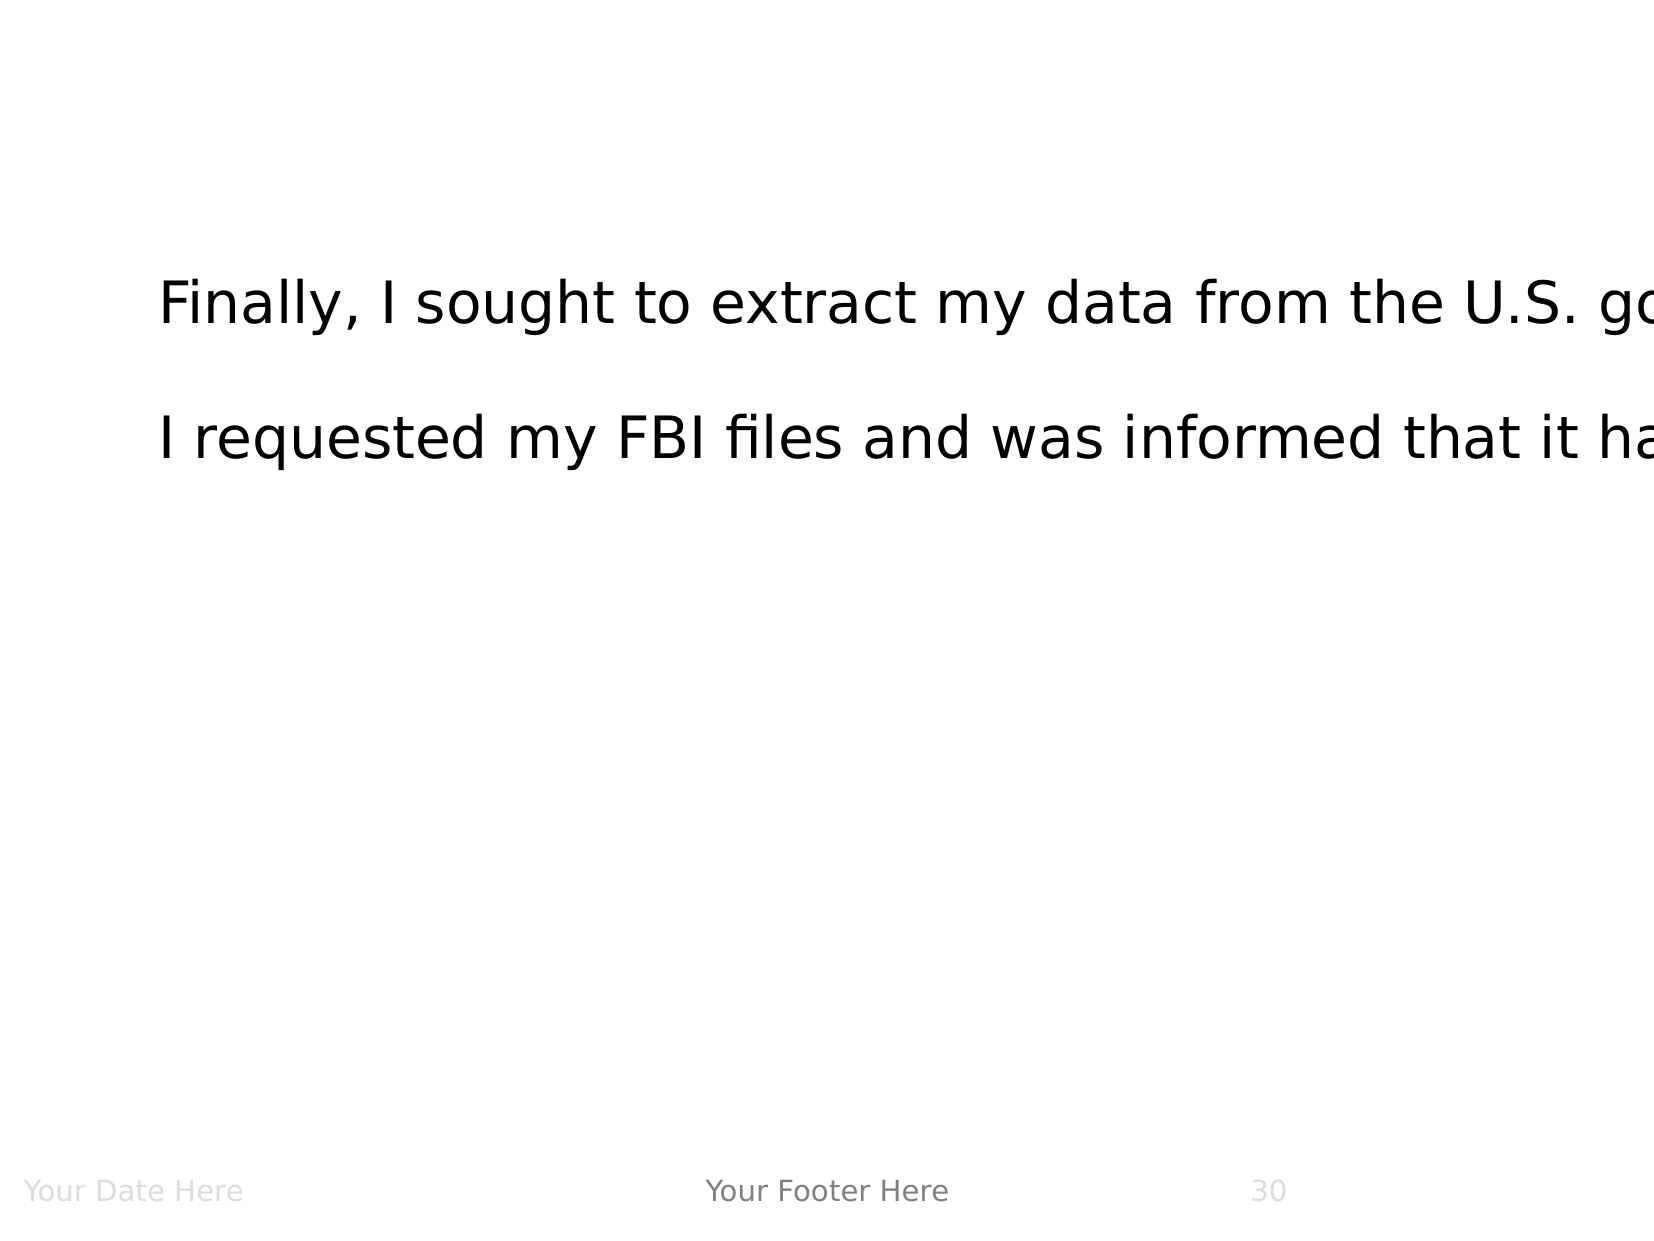

Finally, I sought to extract my data from the U.S. government. [She did not try the NSA as “others have tried them and failed.”]
I requested my FBI files and was informed that it had no records for me (phew!) but that this response “neither confirms nor denies the existence of your subject’s name on any watch lists.”
Your Date Here
Your Footer Here